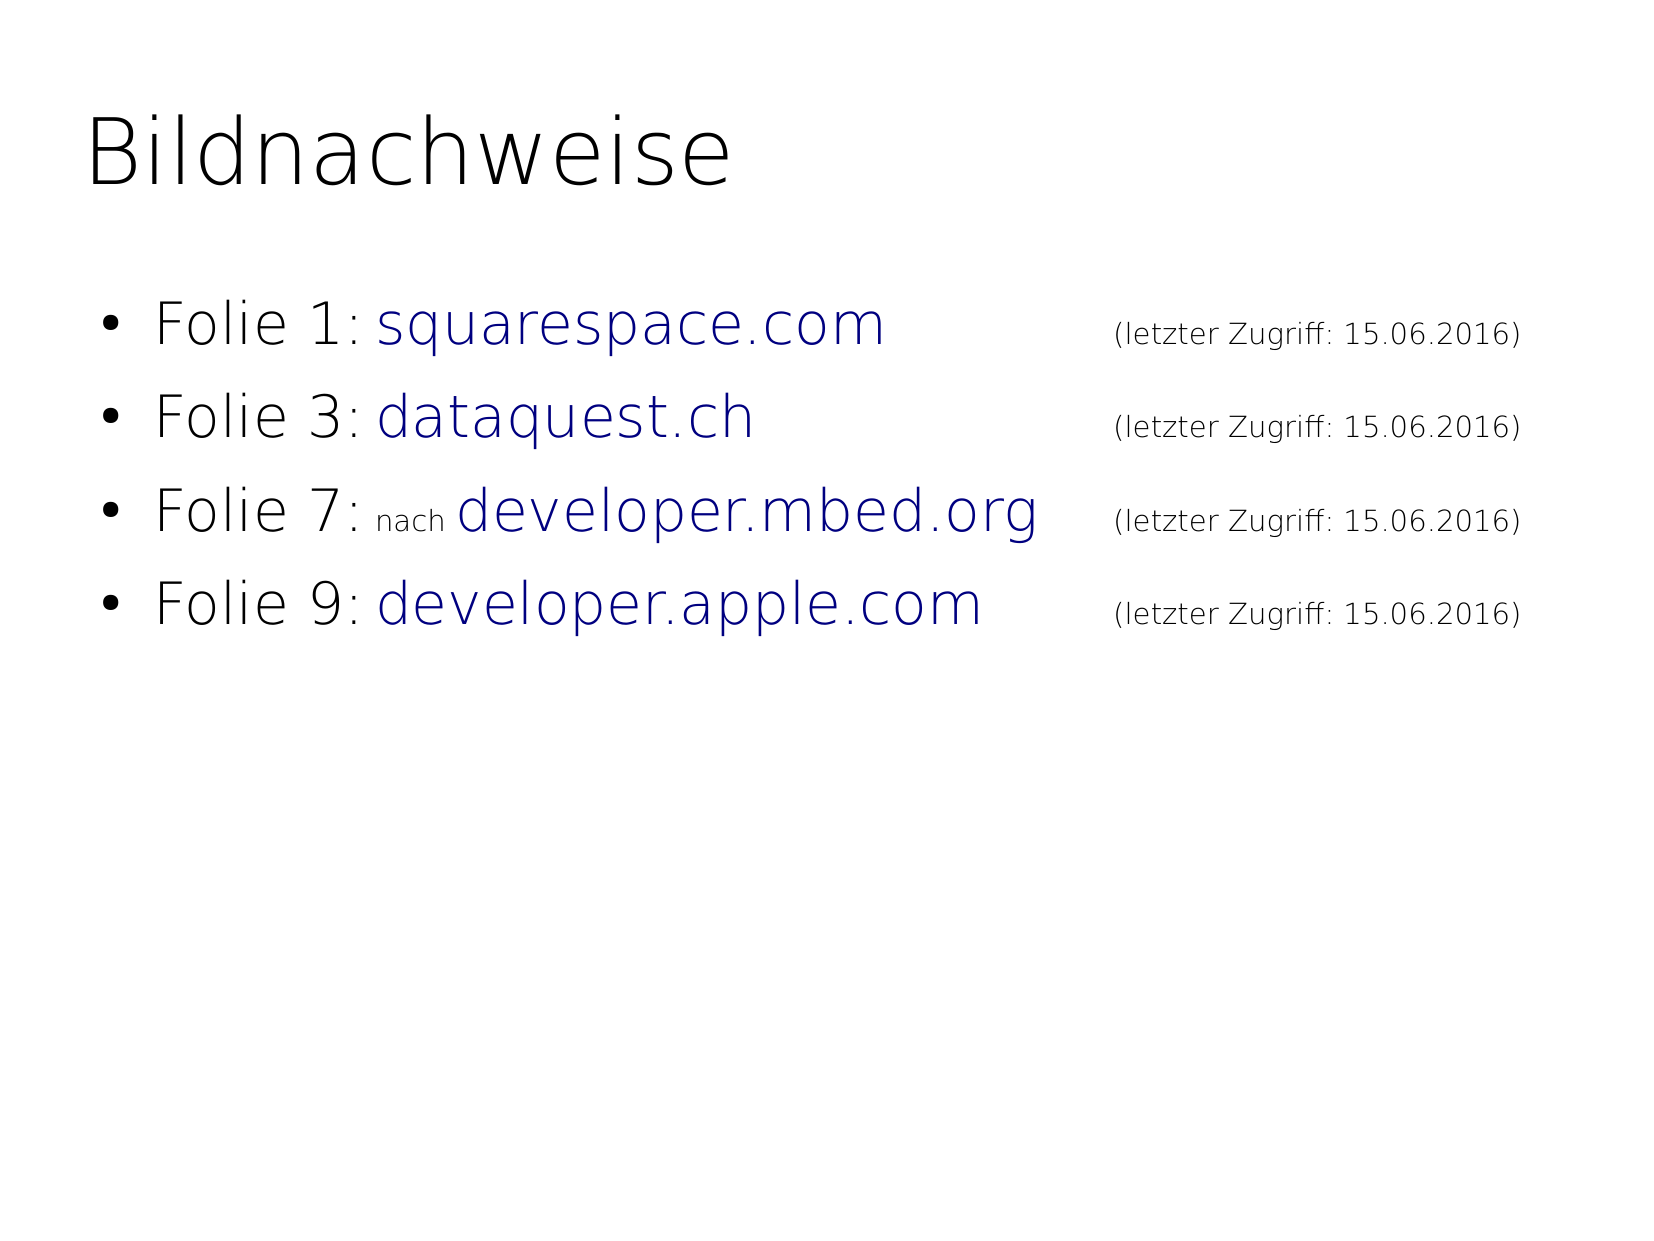

# Bildnachweise
Folie 1:	squarespace.com				(letzter Zugriff: 15.06.2016)
Folie 3:	dataquest.ch					(letzter Zugriff: 15.06.2016)
Folie 7:	nach developer.mbed.org		(letzter Zugriff: 15.06.2016)
Folie 9:	developer.apple.com 		(letzter Zugriff: 15.06.2016)